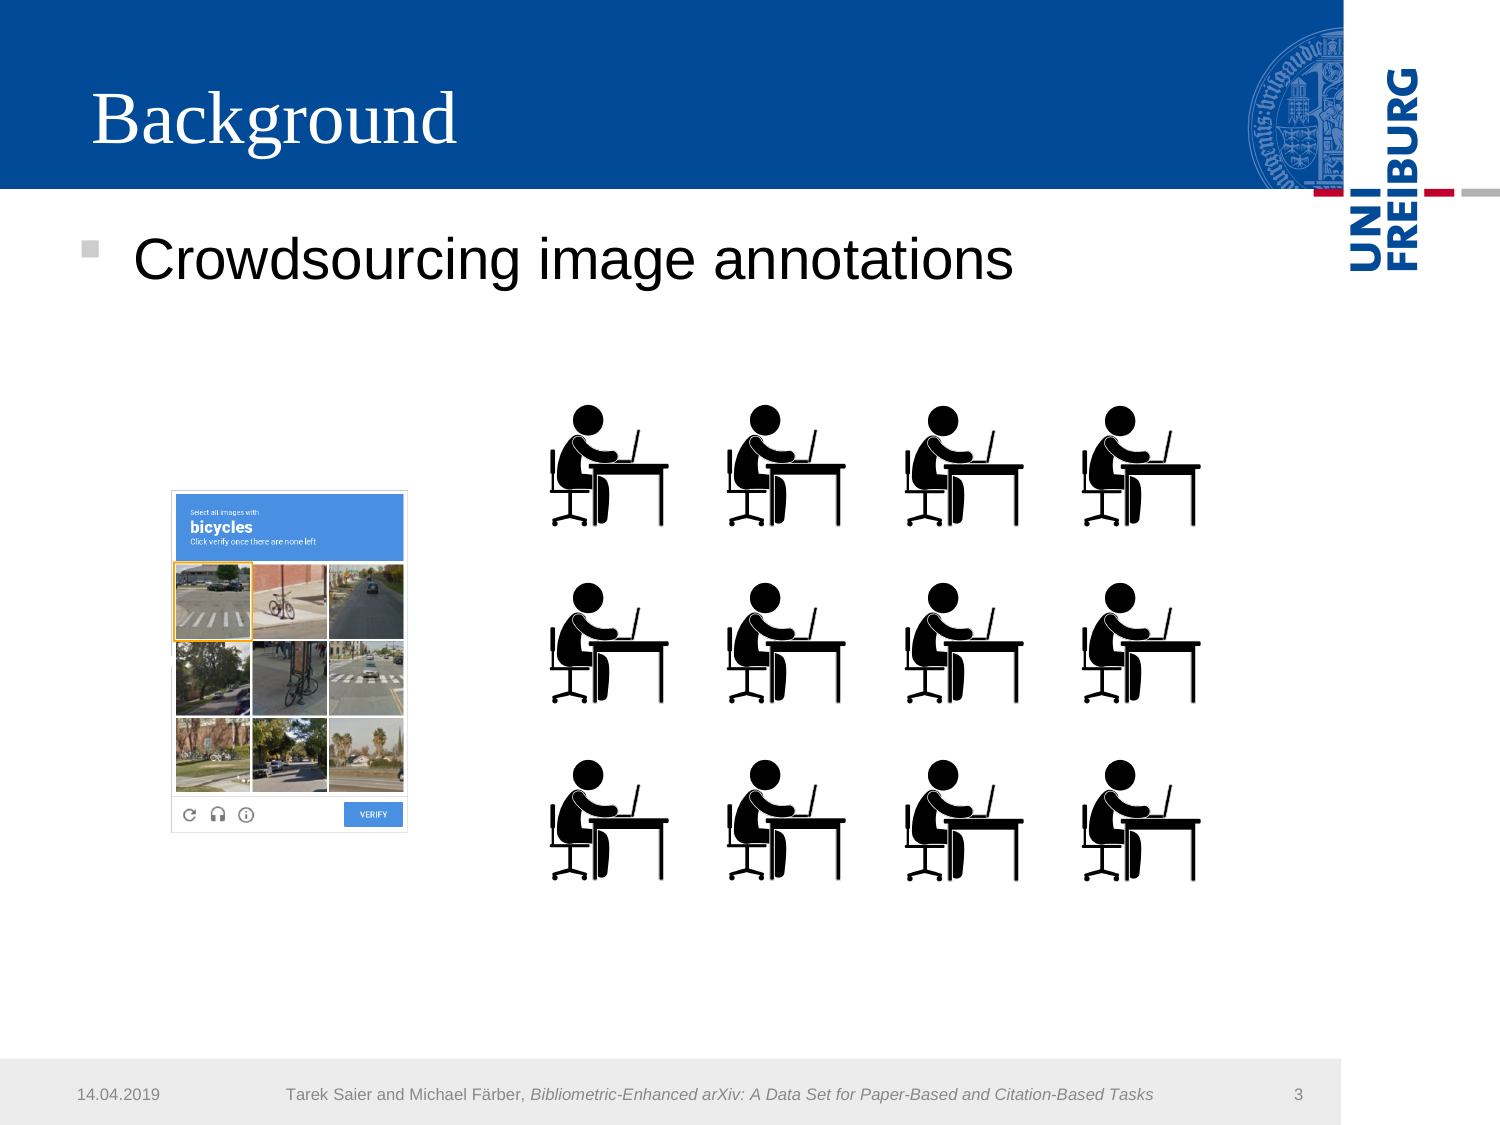

# Background
Crowdsourcing image annotations
Präsentationstitel
3